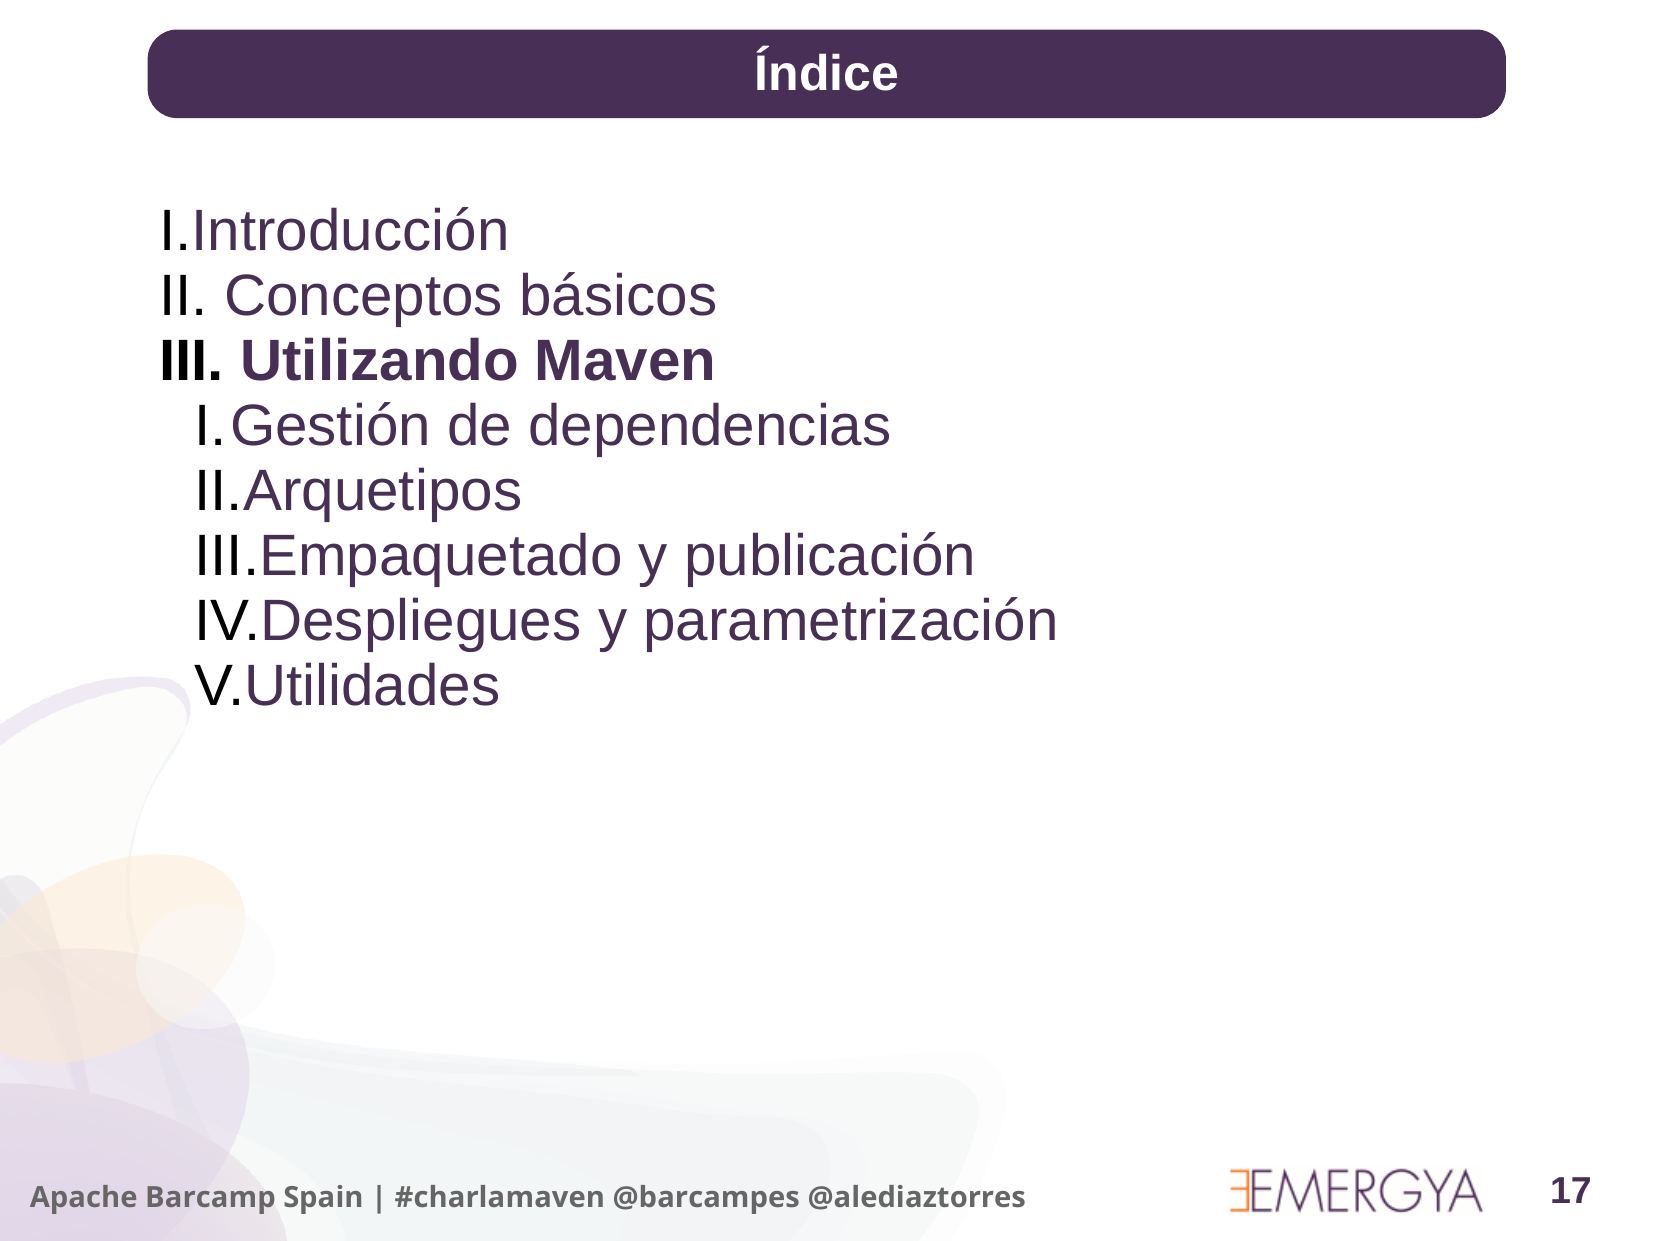

Índice
Introducción
 Conceptos básicos
 Utilizando Maven
Gestión de dependencias
Arquetipos
Empaquetado y publicación
Despliegues y parametrización
Utilidades